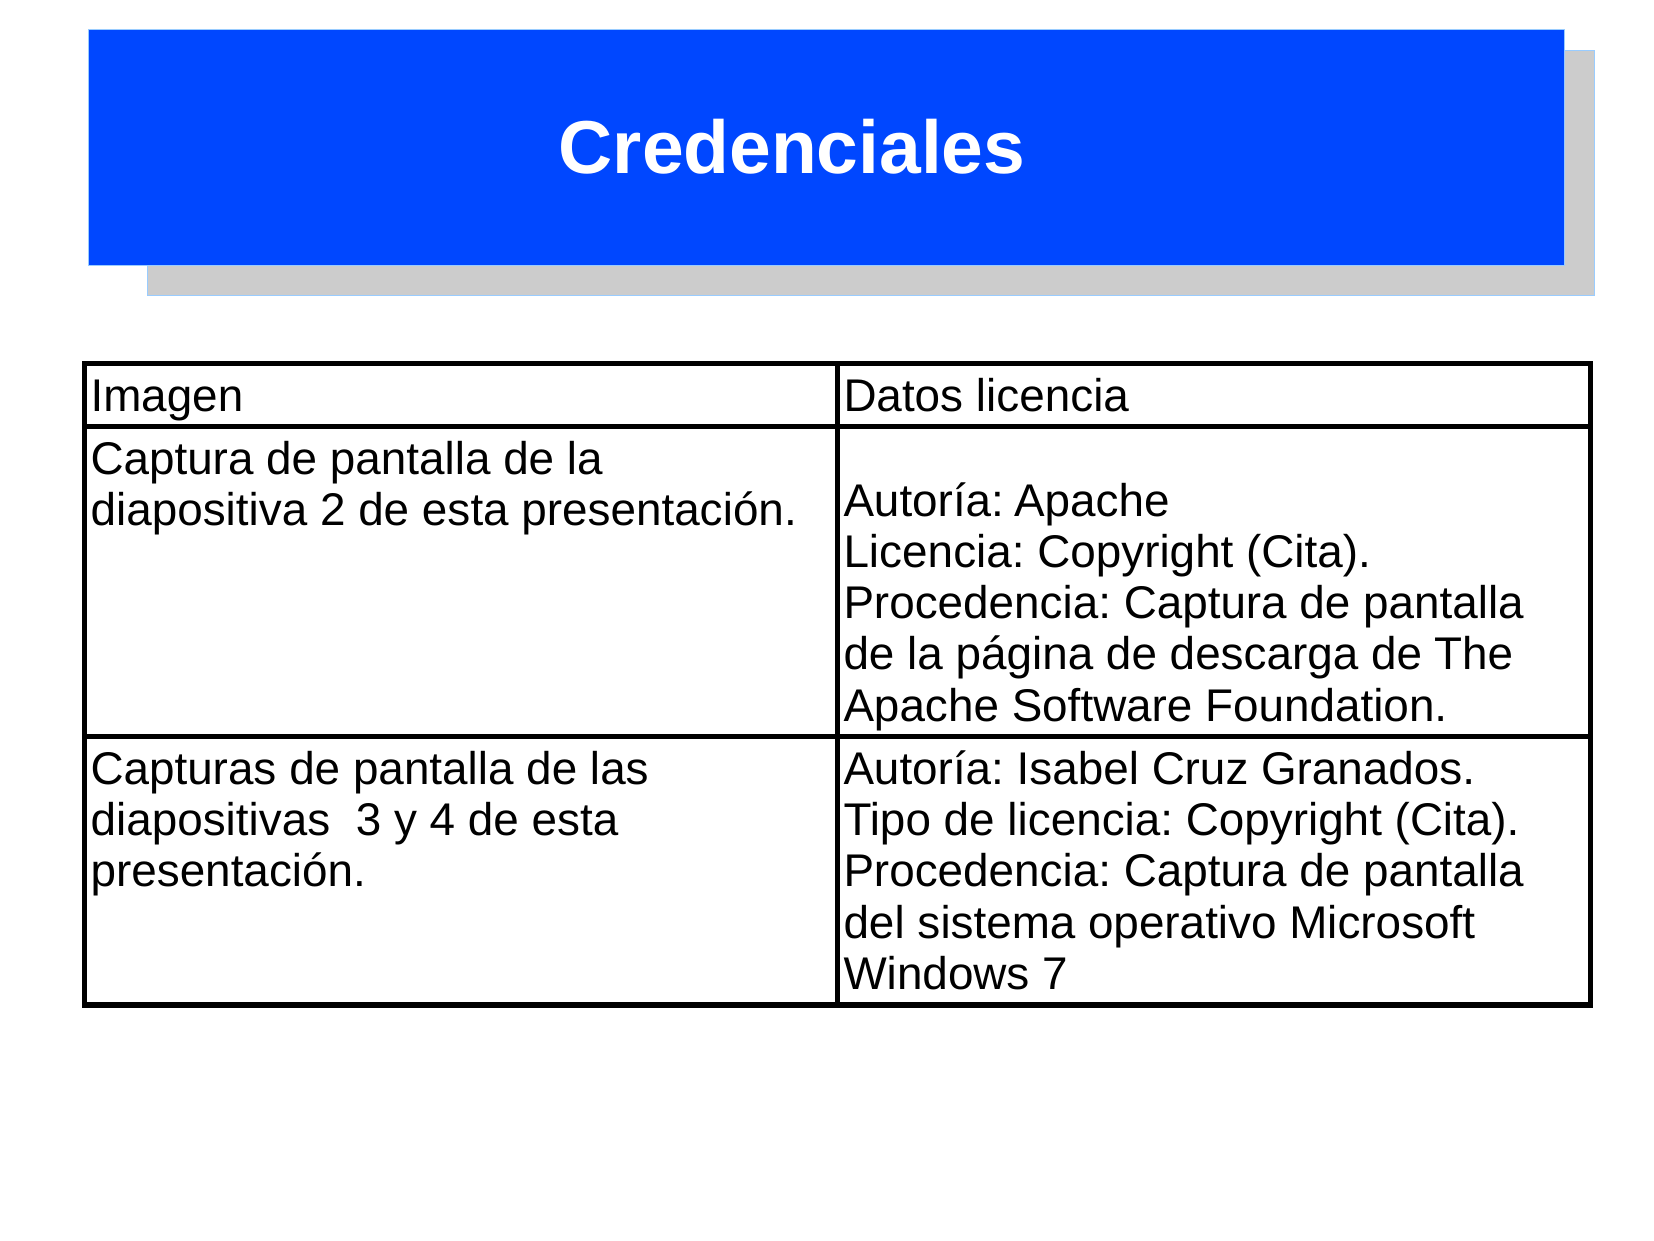

Credenciales
| Imagen | Datos licencia |
| --- | --- |
| Captura de pantalla de la diapositiva 2 de esta presentación. | Autoría: Apache Licencia: Copyright (Cita). Procedencia: Captura de pantalla de la página de descarga de The Apache Software Foundation. |
| Capturas de pantalla de las diapositivas 3 y 4 de esta presentación. | Autoría: Isabel Cruz Granados. Tipo de licencia: Copyright (Cita). Procedencia: Captura de pantalla del sistema operativo Microsoft Windows 7 |